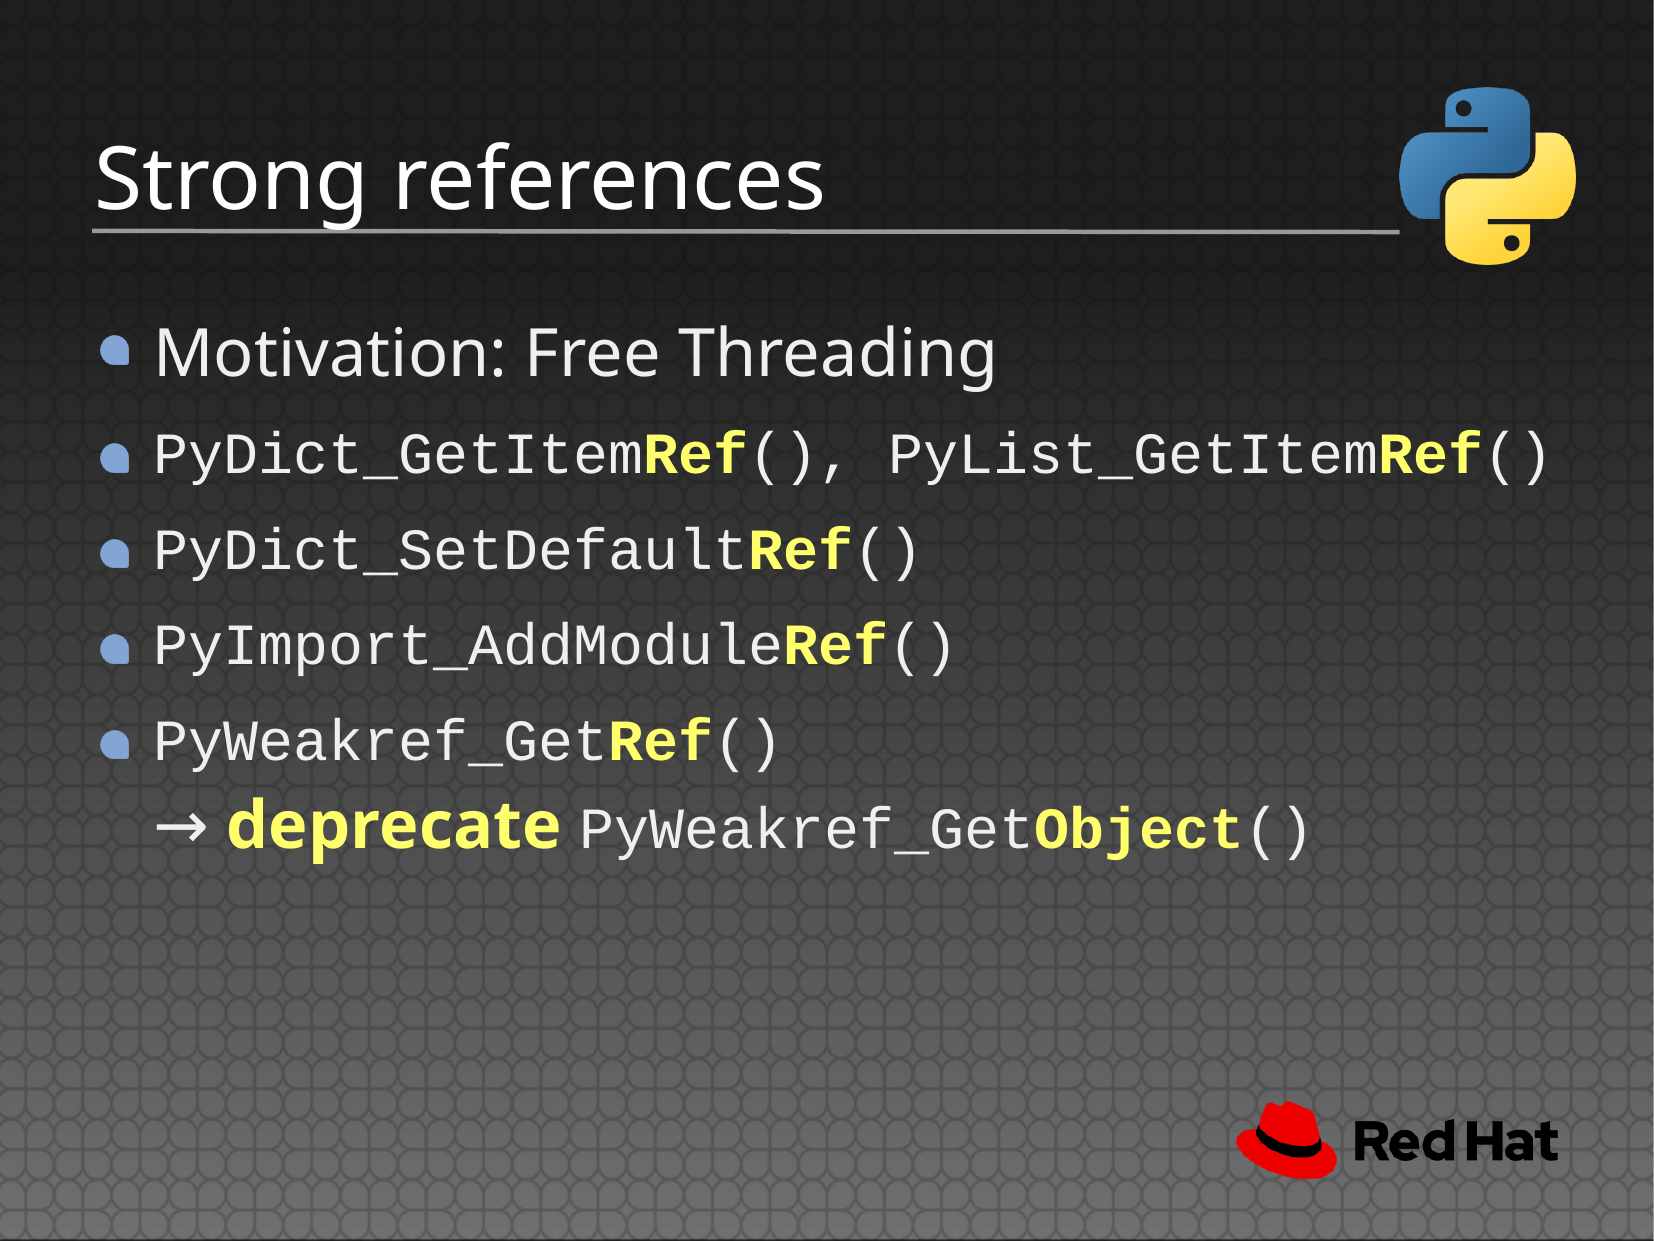

Strong references
# Motivation: Free Threading
PyDict_GetItemRef(), PyList_GetItemRef()
PyDict_SetDefaultRef()
PyImport_AddModuleRef()
PyWeakref_GetRef()
→ deprecate PyWeakref_GetObject()